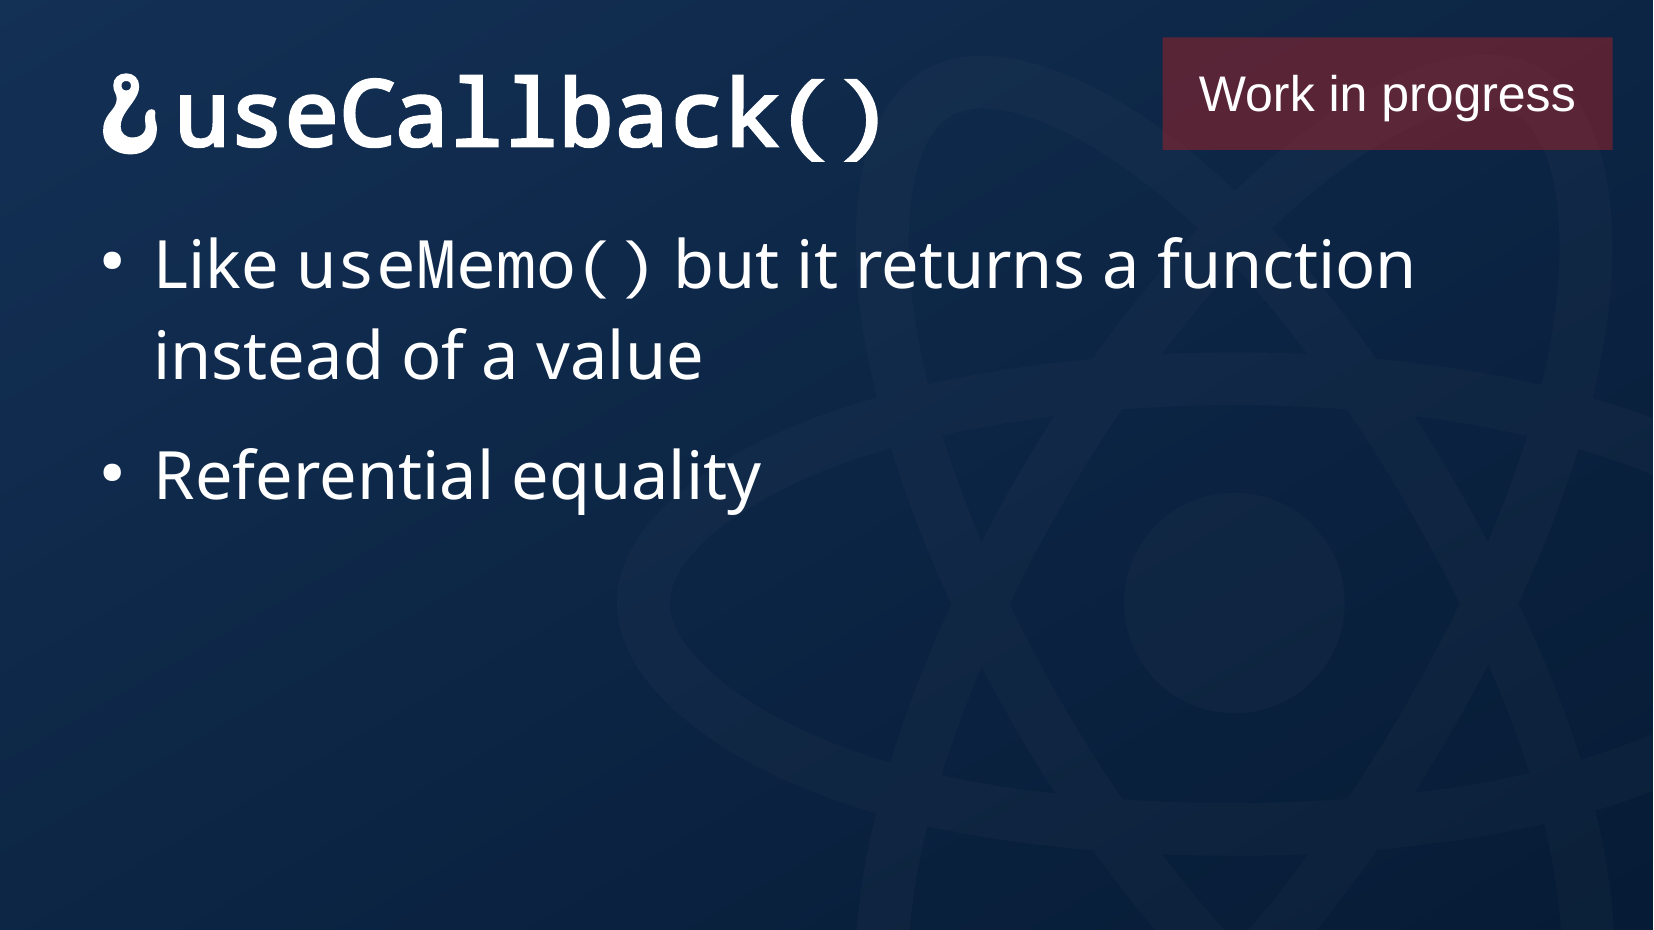

# 🪝useCallback()
Work in progress
Like useMemo() but it returns a function instead of a value
Referential equality